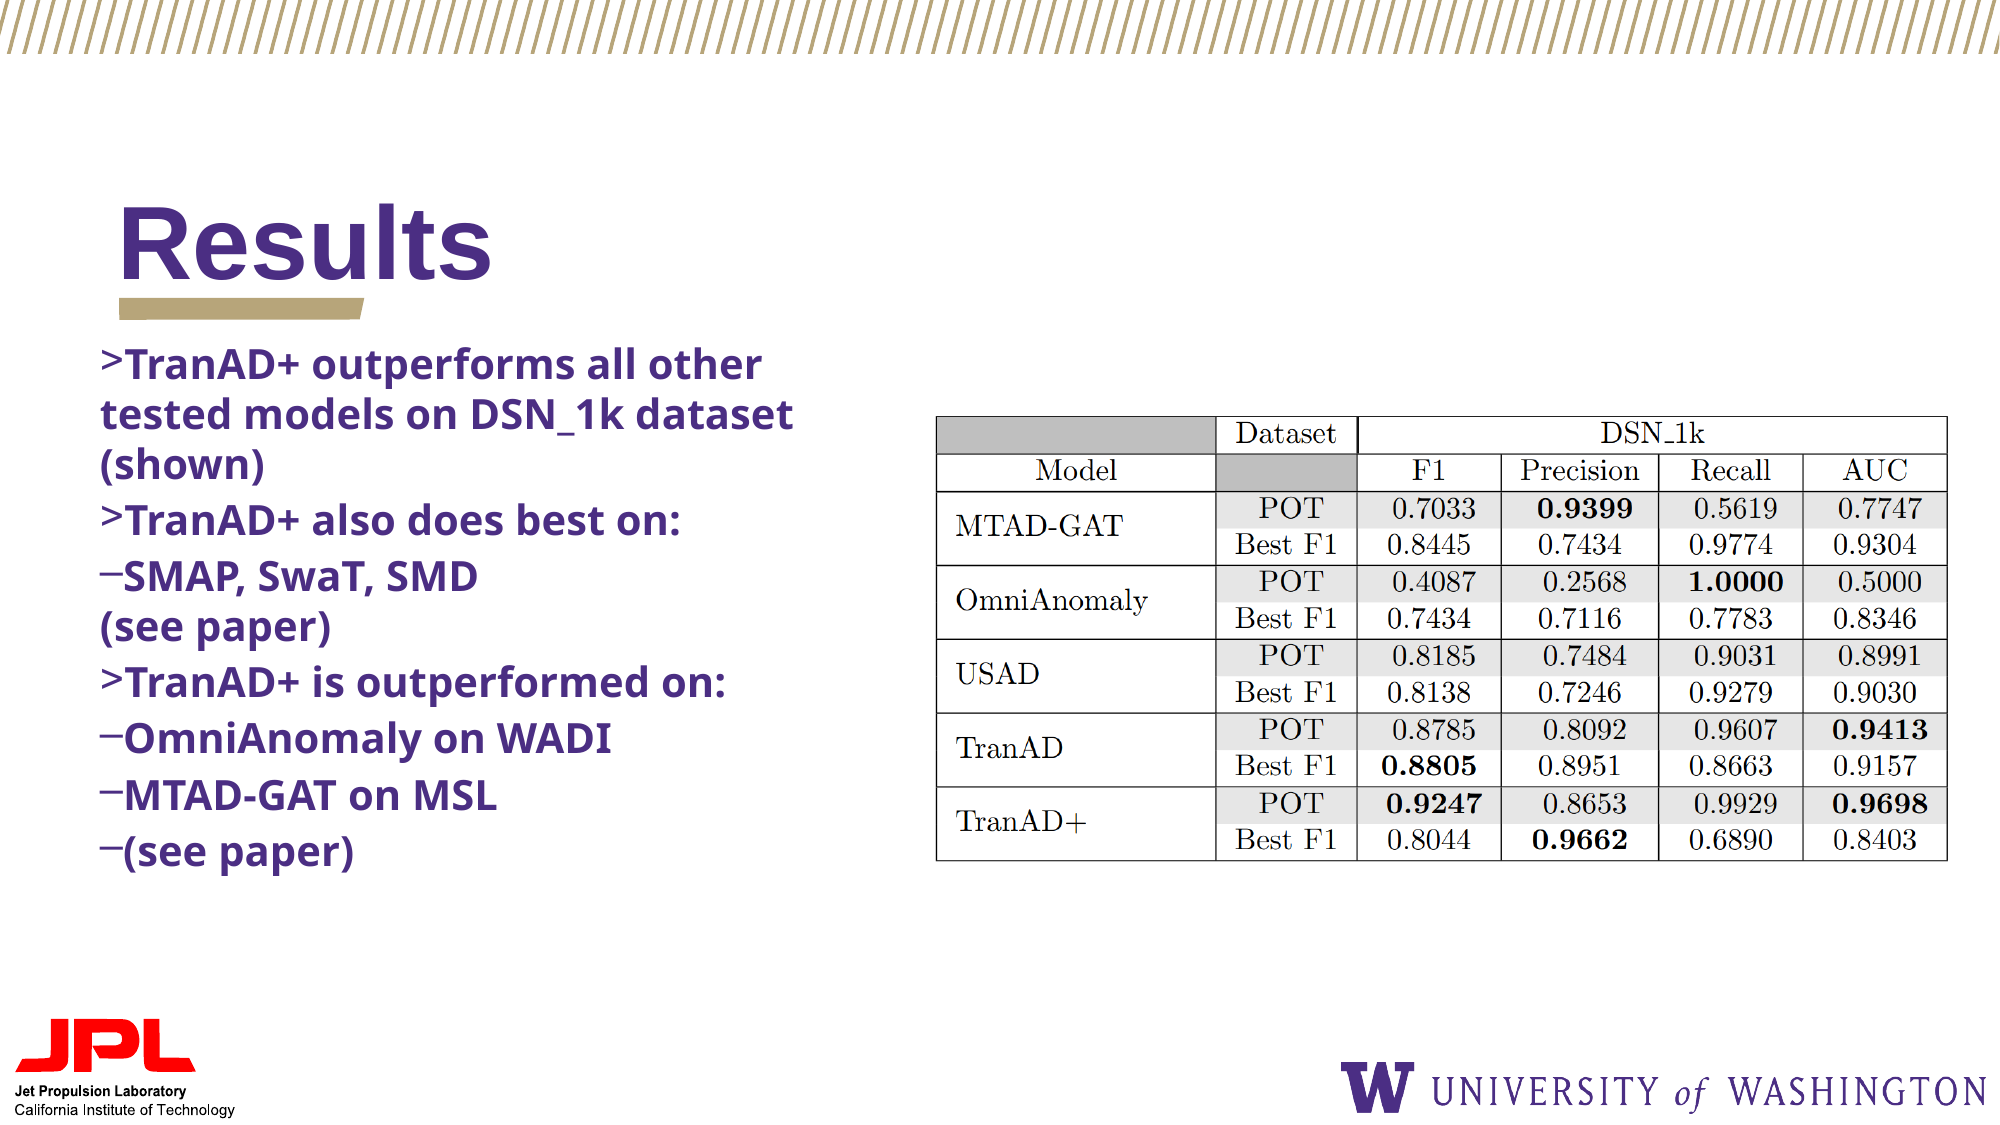

# Results
TranAD+ outperforms all other tested models on DSN_1k dataset (shown)
TranAD+ also does best on:
SMAP, SwaT, SMD
(see paper)
TranAD+ is outperformed on:
OmniAnomaly on WADI
MTAD-GAT on MSL
(see paper)